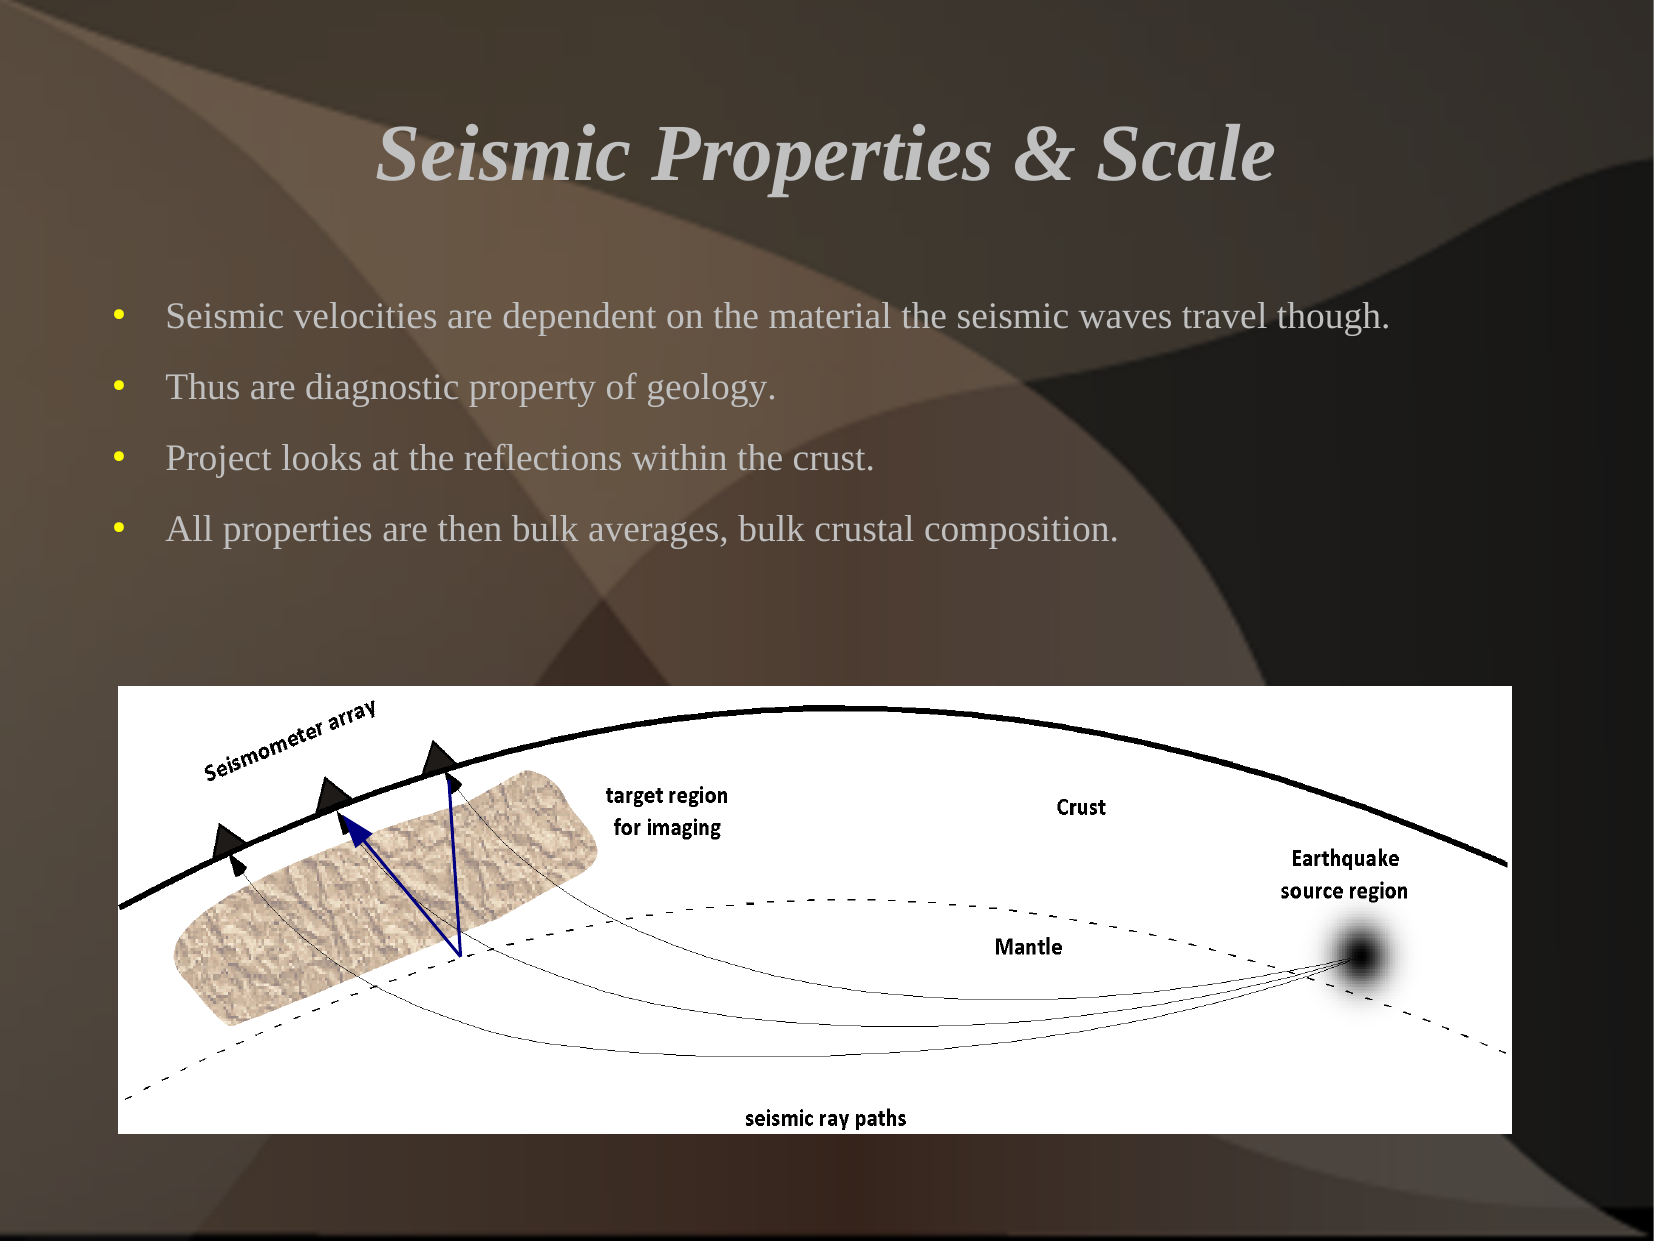

# Seismic Properties & Scale
Seismic velocities are dependent on the material the seismic waves travel though.
Thus are diagnostic property of geology.
Project looks at the reflections within the crust.
All properties are then bulk averages, bulk crustal composition.